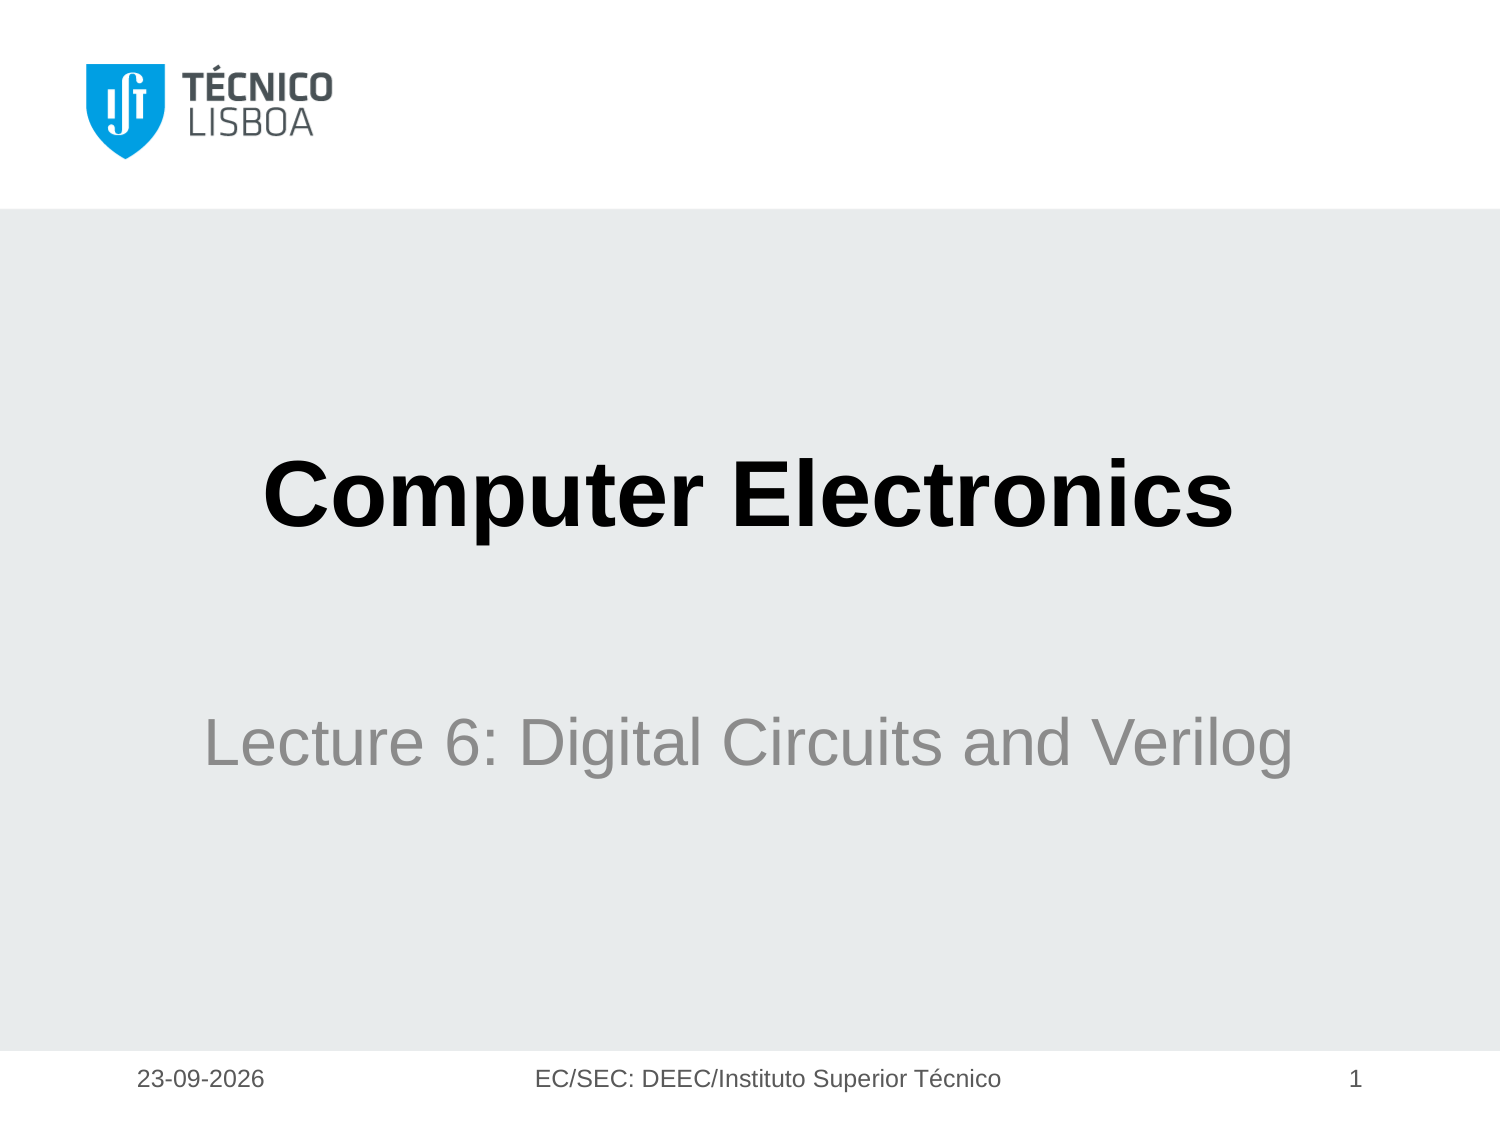

Computer Electronics
# Lecture 6: Digital Circuits and Verilog
EC/SEC: DEEC/Instituto Superior Técnico
1